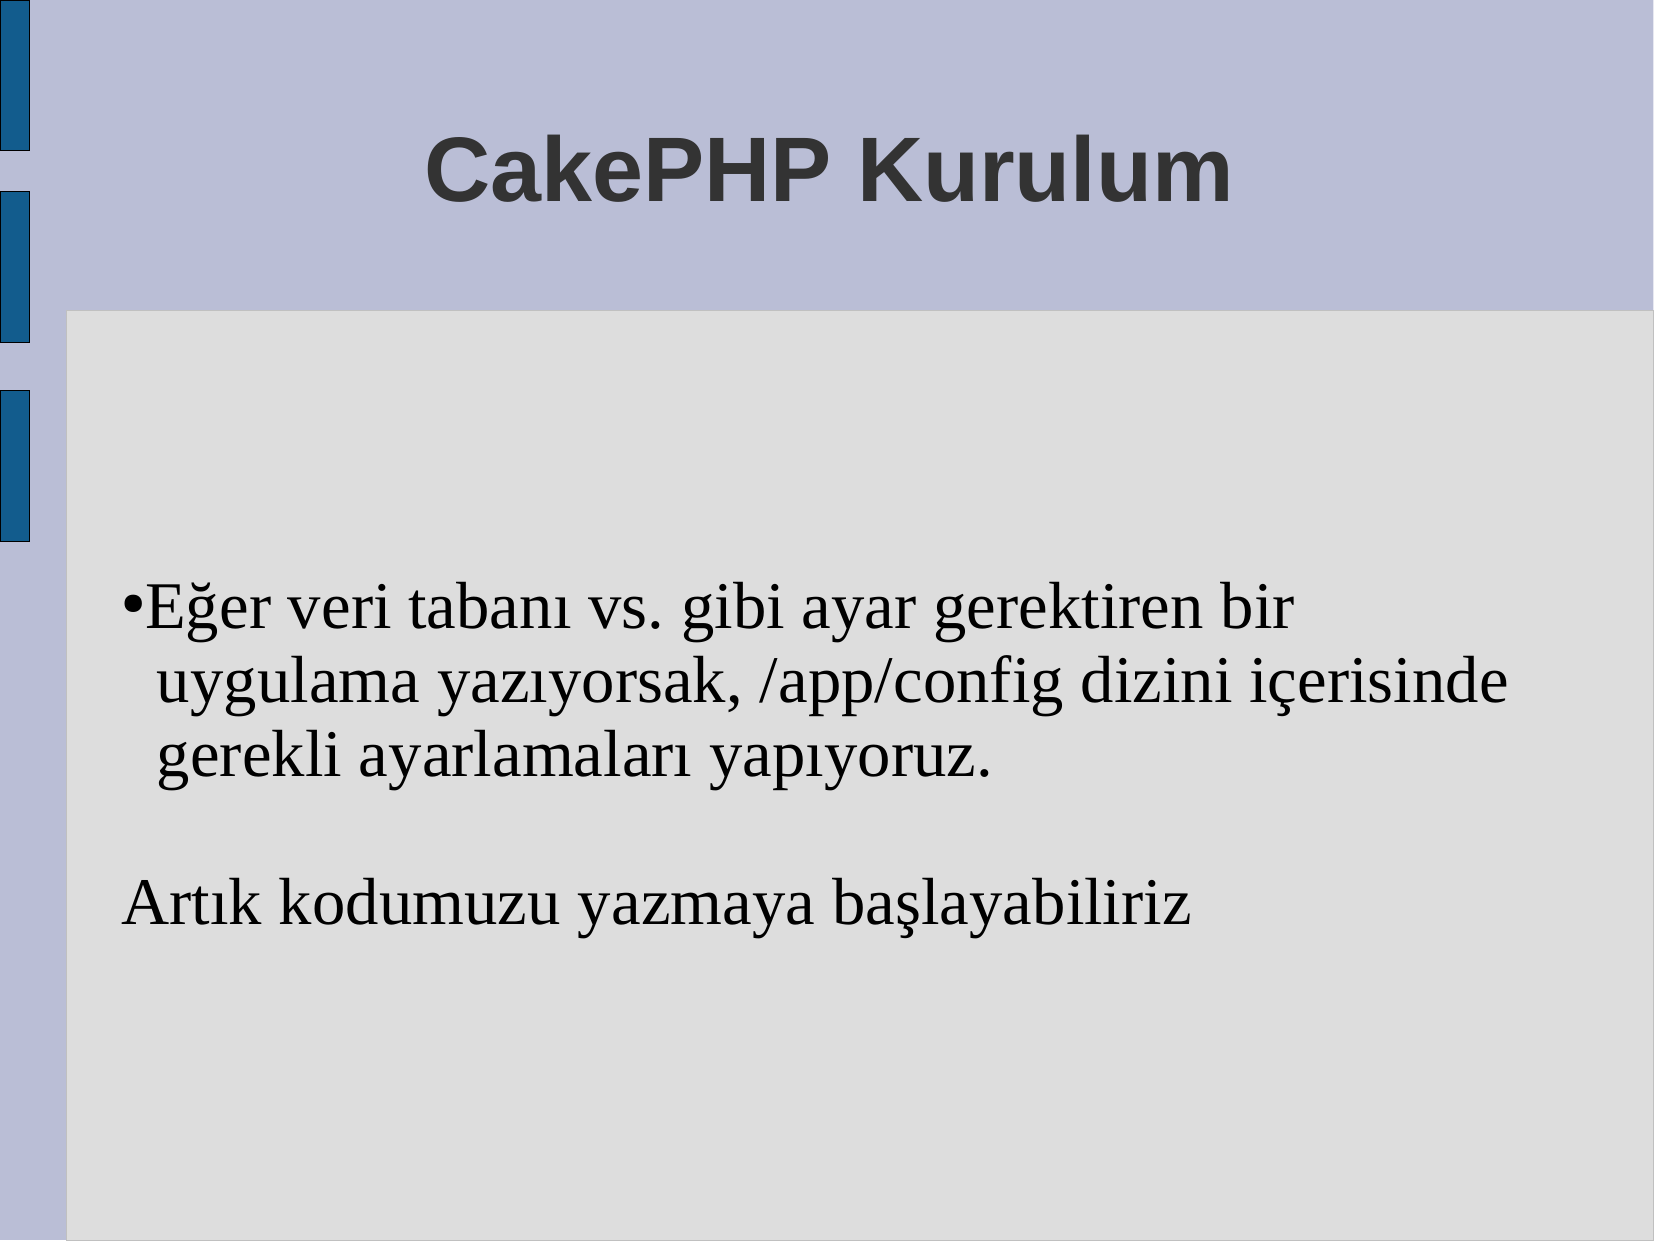

# CakePHP Kurulum
Eğer veri tabanı vs. gibi ayar gerektiren bir uygulama yazıyorsak, /app/config dizini içerisinde gerekli ayarlamaları yapıyoruz.
Artık kodumuzu yazmaya başlayabiliriz